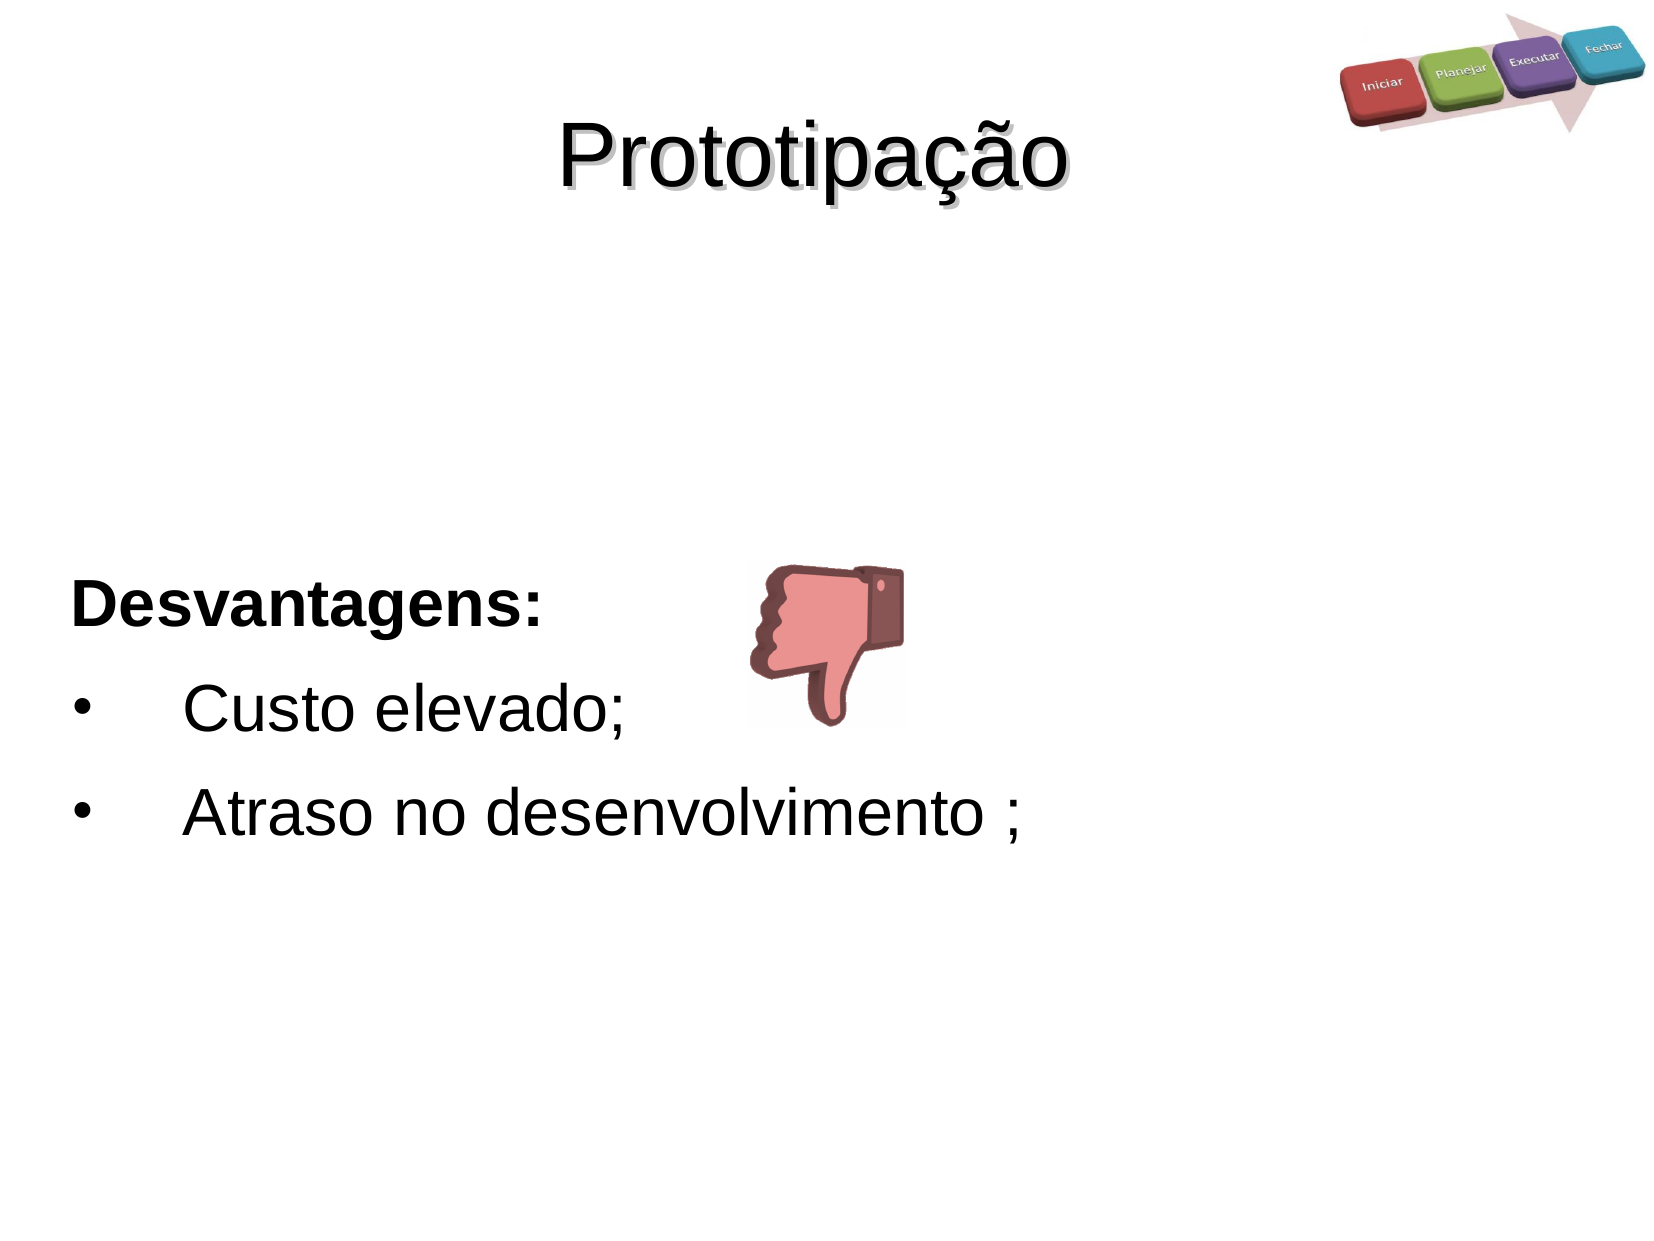

# Prototipação
Desvantagens:
Custo elevado;
Atraso no desenvolvimento ;